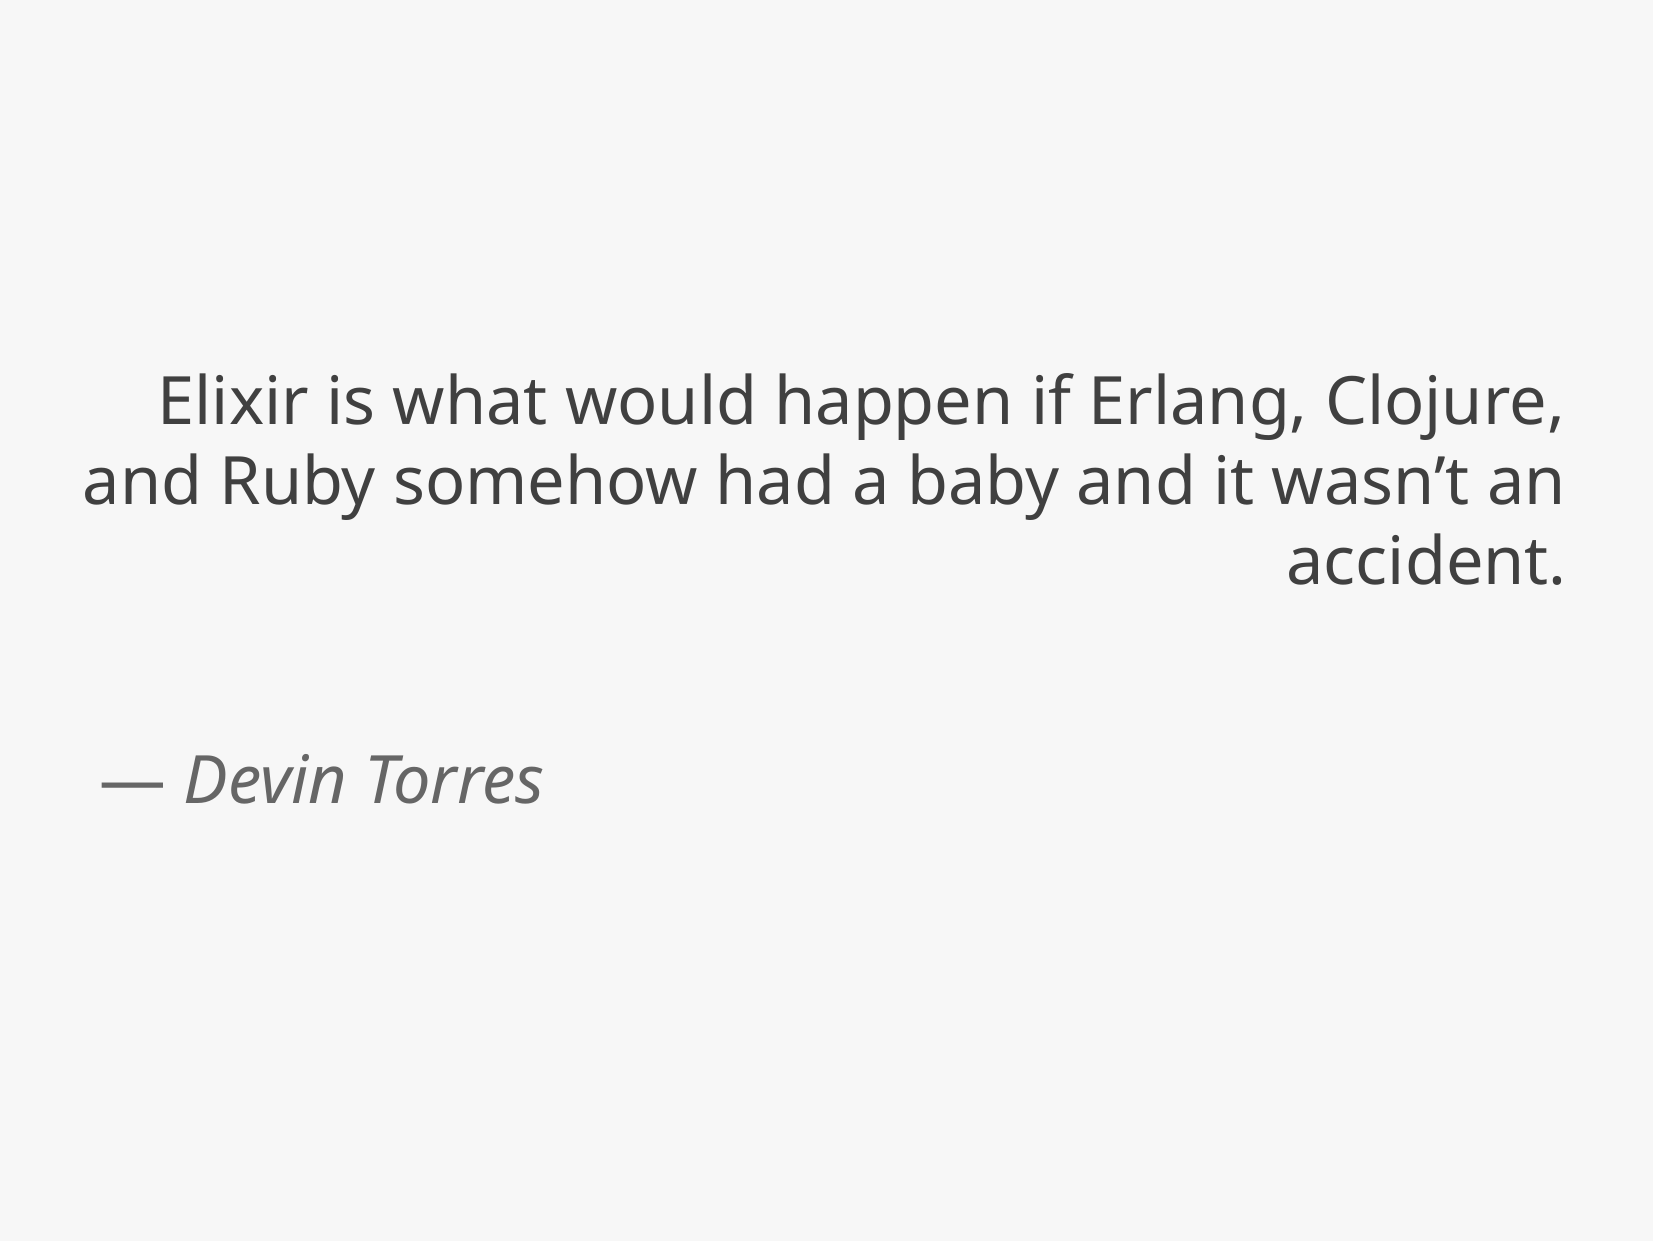

# Elixir is what would happen if Erlang, Clojure, and Ruby somehow had a baby and it wasn’t an accident.
 — Devin Torres